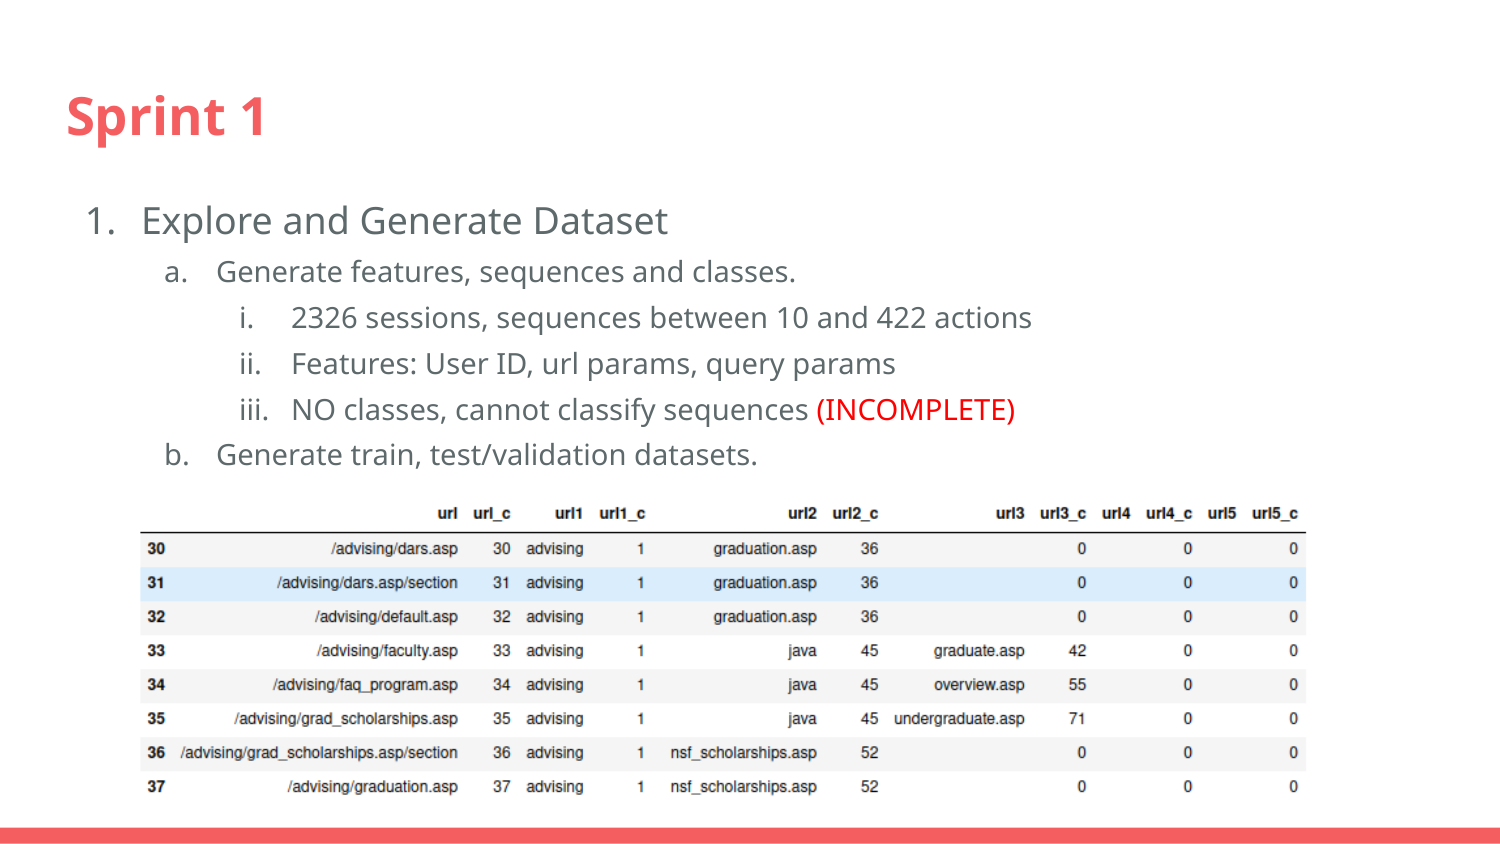

# Sprint 1
Explore and Generate Dataset
Generate features, sequences and classes.
2326 sessions, sequences between 10 and 422 actions
Features: User ID, url params, query params
NO classes, cannot classify sequences (INCOMPLETE)
Generate train, test/validation datasets.
1628 training sequences, 698 testing/validation datasets